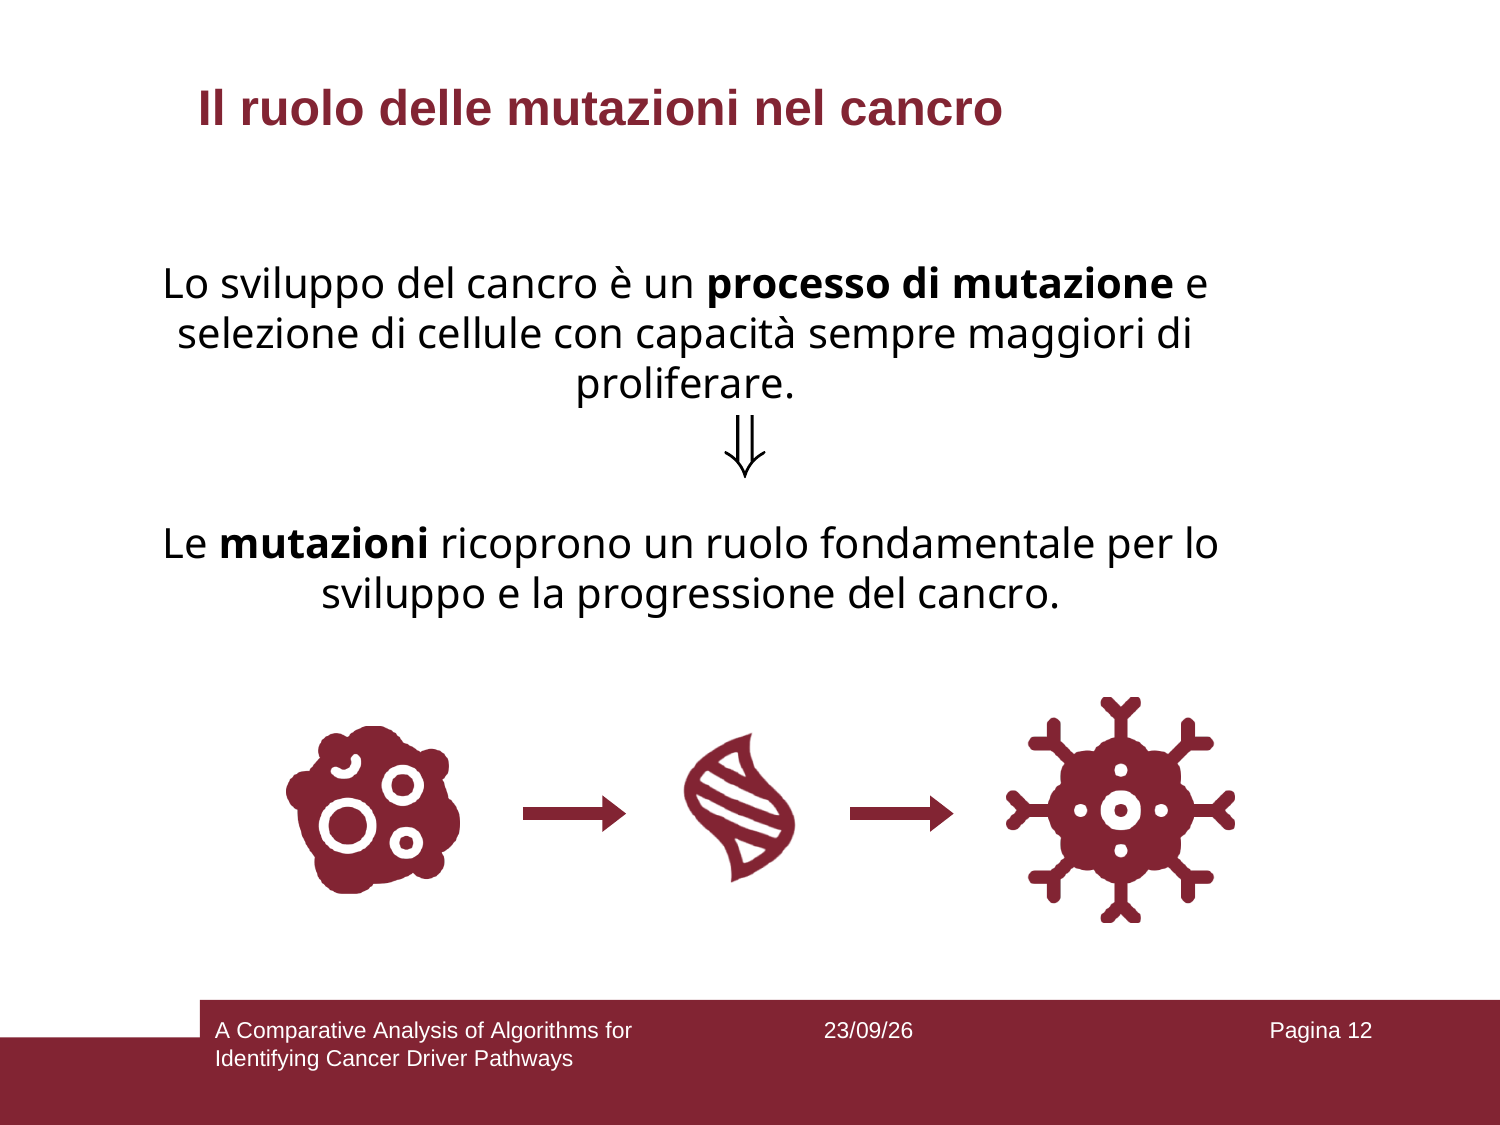

# Il ruolo delle mutazioni nel cancro
Lo sviluppo del cancro è un processo di mutazione e selezione di cellule con capacità sempre maggiori di proliferare.
Le mutazioni ricoprono un ruolo fondamentale per lo sviluppo e la progressione del cancro.
A Comparative Analysis of Algorithms for Identifying Cancer Driver Pathways
Pagina